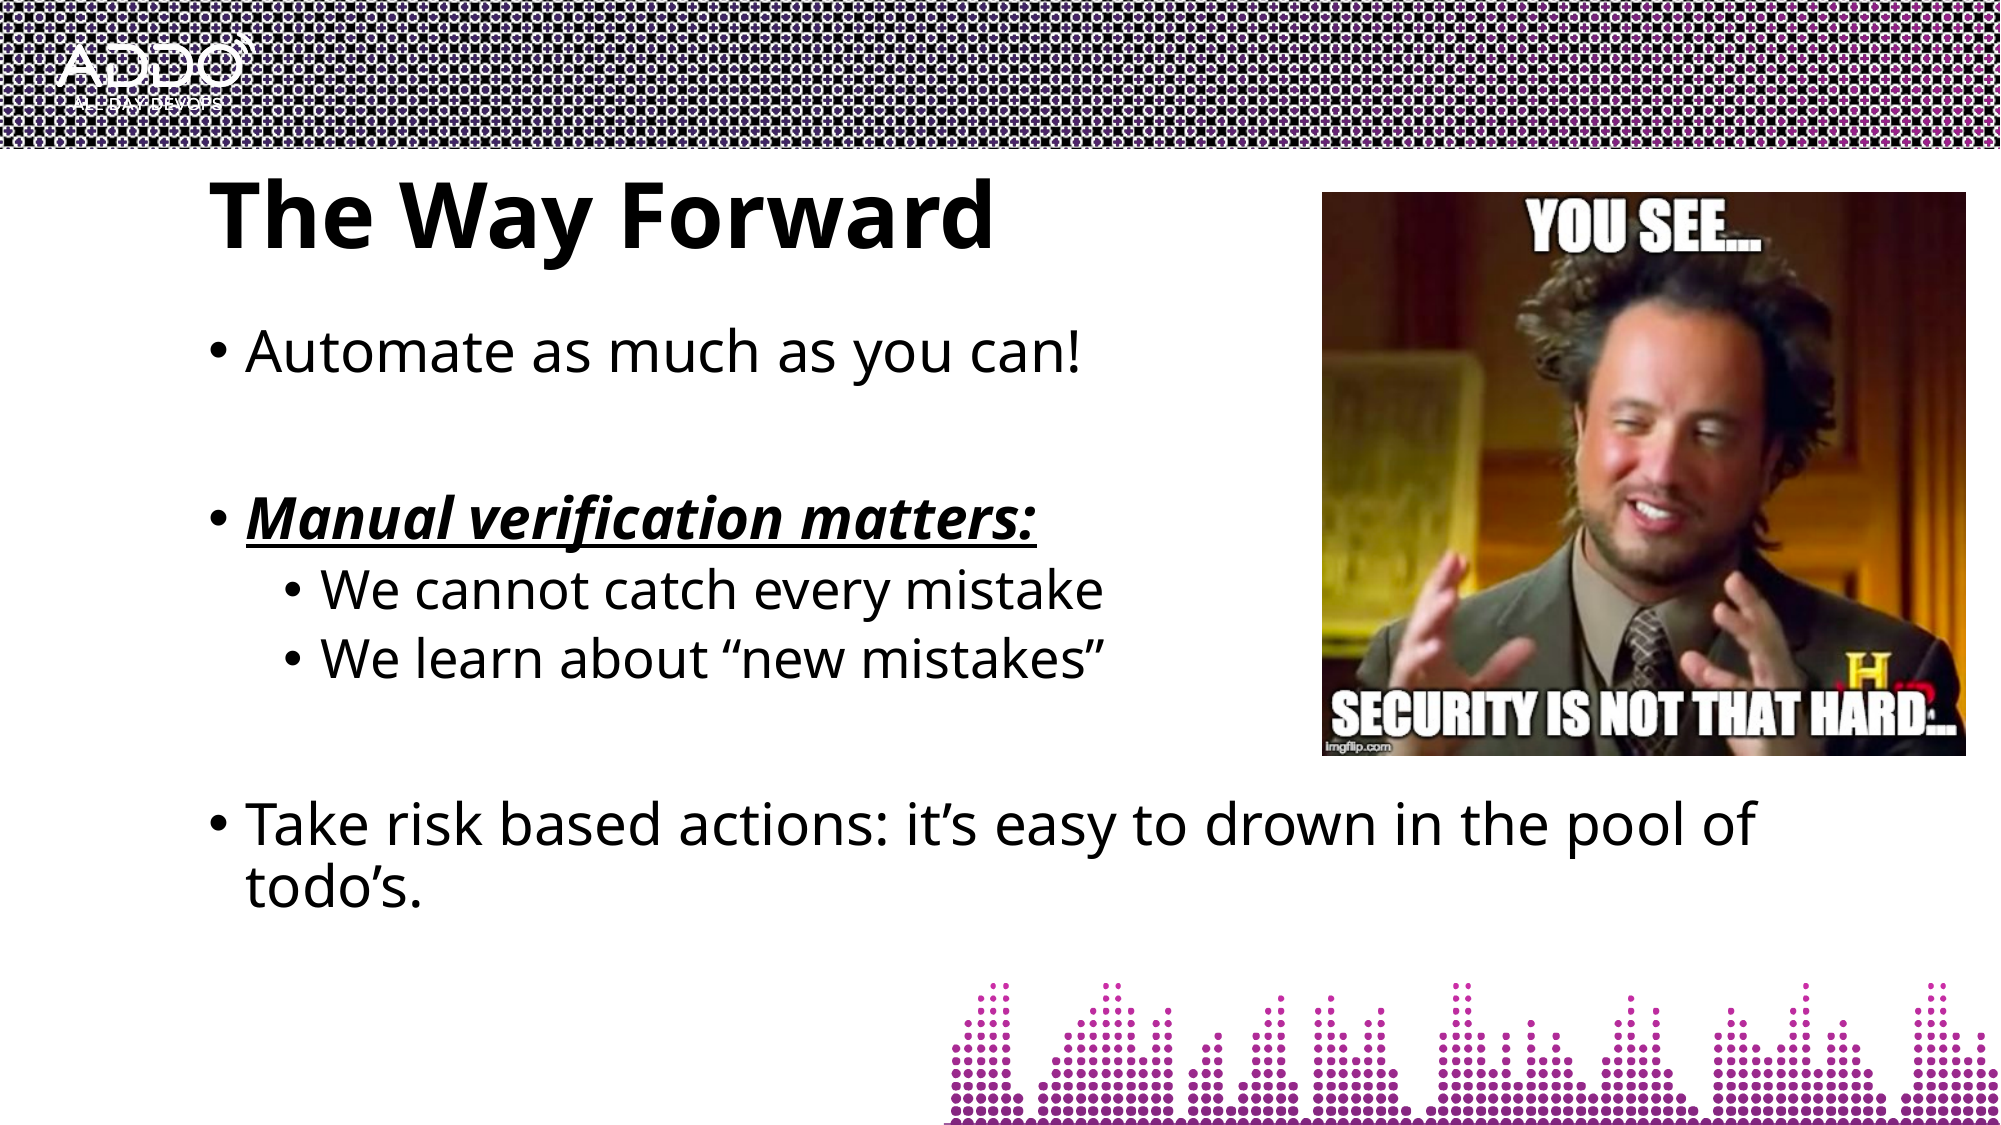

# The Way Forward
Automate as much as you can!
Manual verification matters:
We cannot catch every mistake
We learn about “new mistakes”
Take risk based actions: it’s easy to drown in the pool of todo’s.